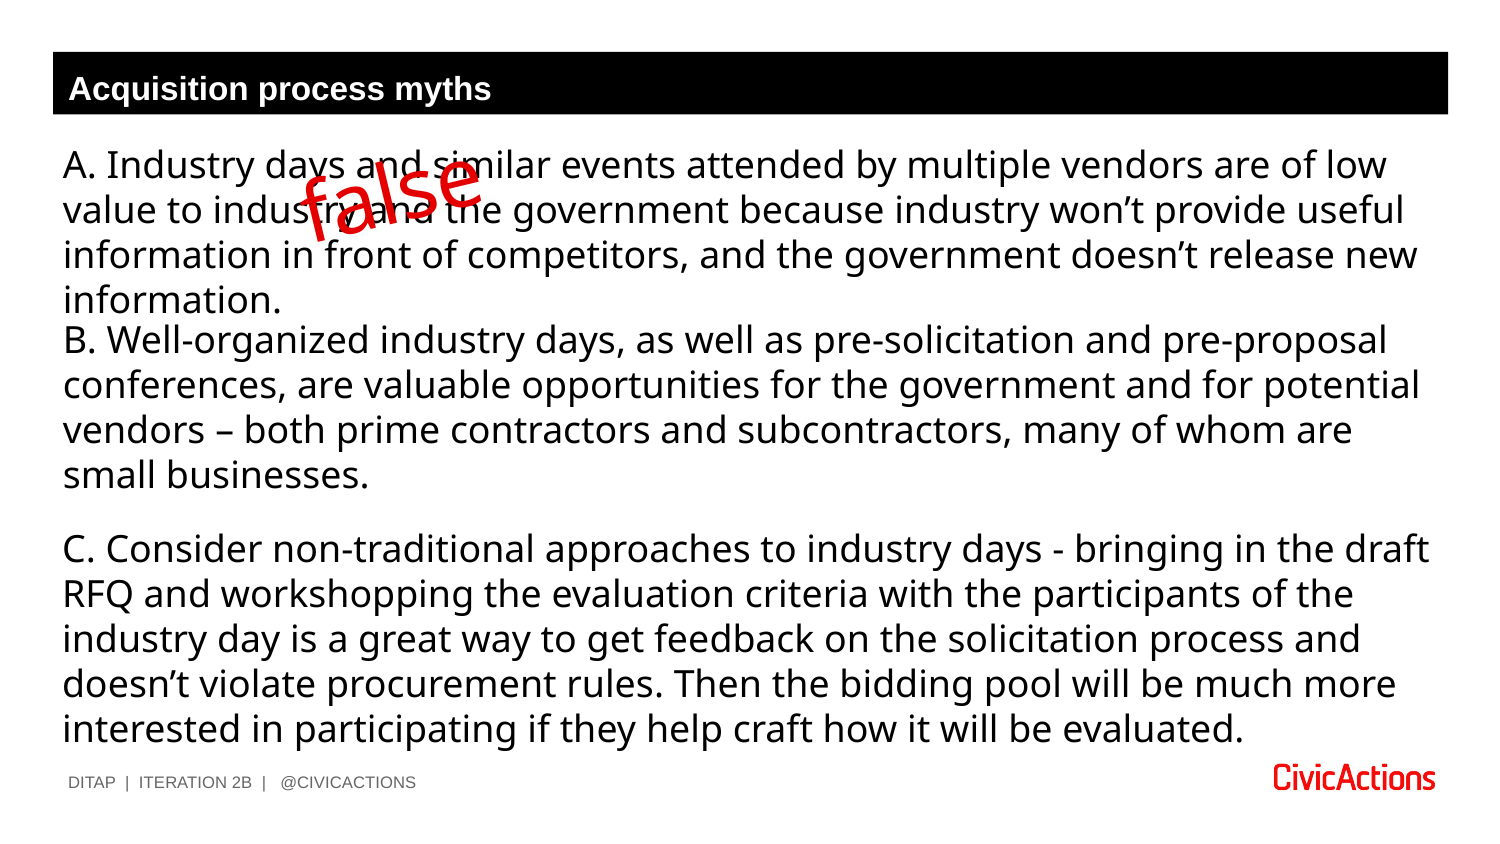

Acquisition process myths
false
# A. Industry days and similar events attended by multiple vendors are of low value to industry and the government because industry won’t provide useful information in front of competitors, and the government doesn’t release new information.
B. Well-organized industry days, as well as pre-solicitation and pre-proposal conferences, are valuable opportunities for the government and for potential vendors – both prime contractors and subcontractors, many of whom are small businesses.
C. Consider non-traditional approaches to industry days - bringing in the draft RFQ and workshopping the evaluation criteria with the participants of the industry day is a great way to get feedback on the solicitation process and doesn’t violate procurement rules. Then the bidding pool will be much more interested in participating if they help craft how it will be evaluated.